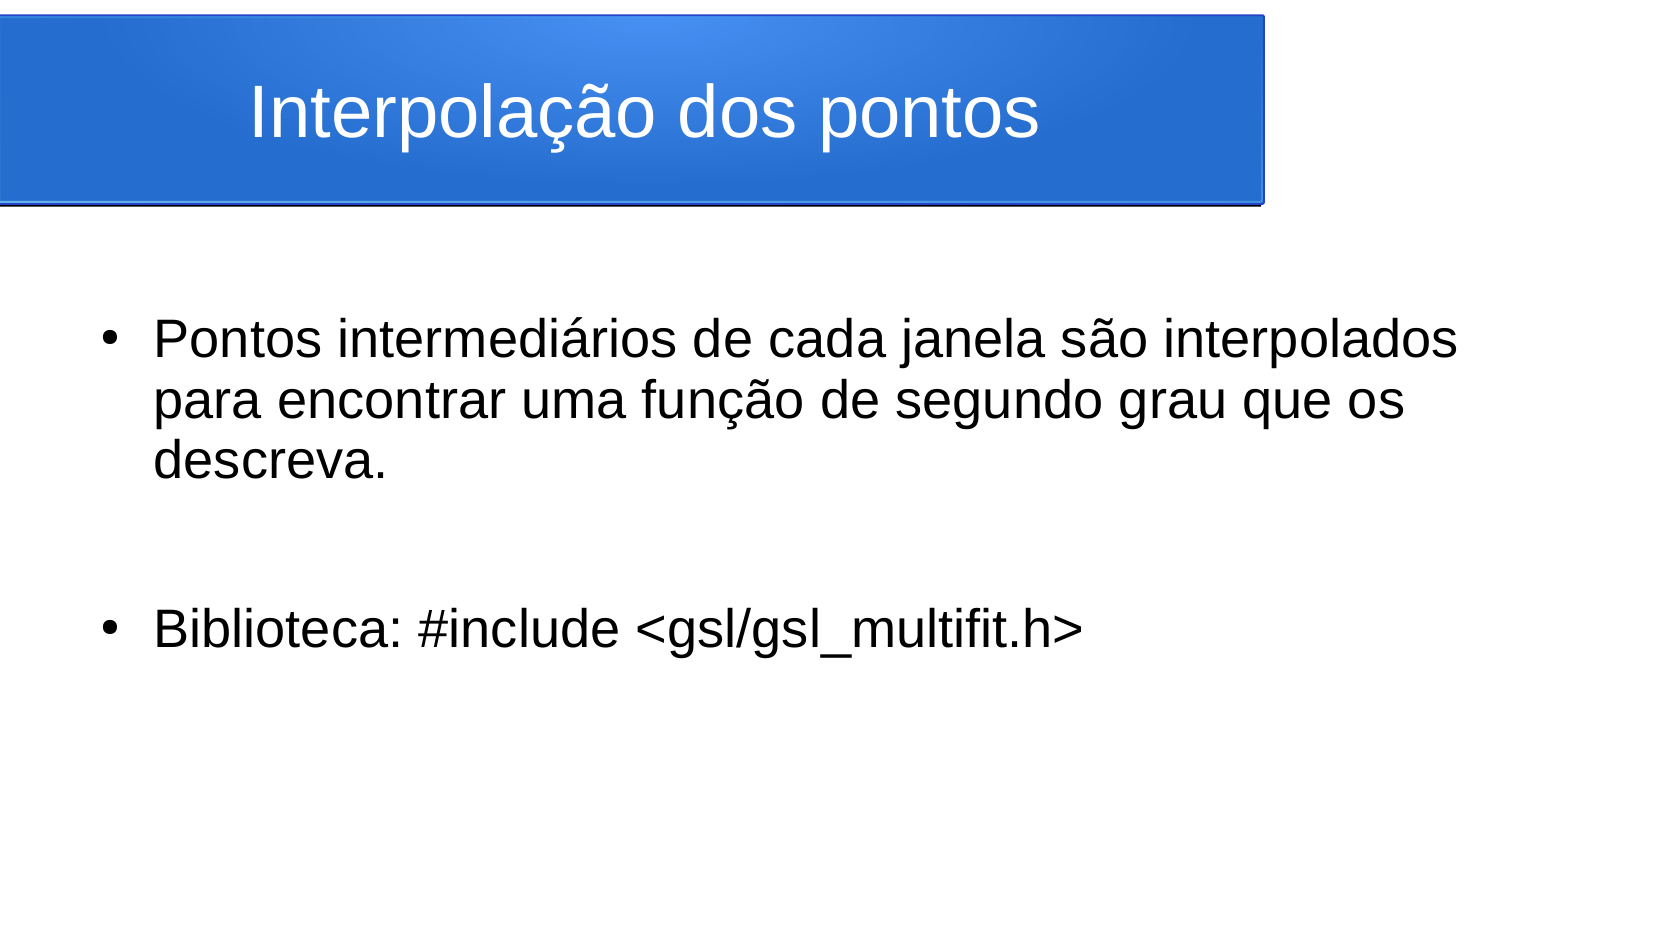

# Interpolação dos pontos
Pontos intermediários de cada janela são interpolados para encontrar uma função de segundo grau que os descreva.
Biblioteca: #include <gsl/gsl_multifit.h>